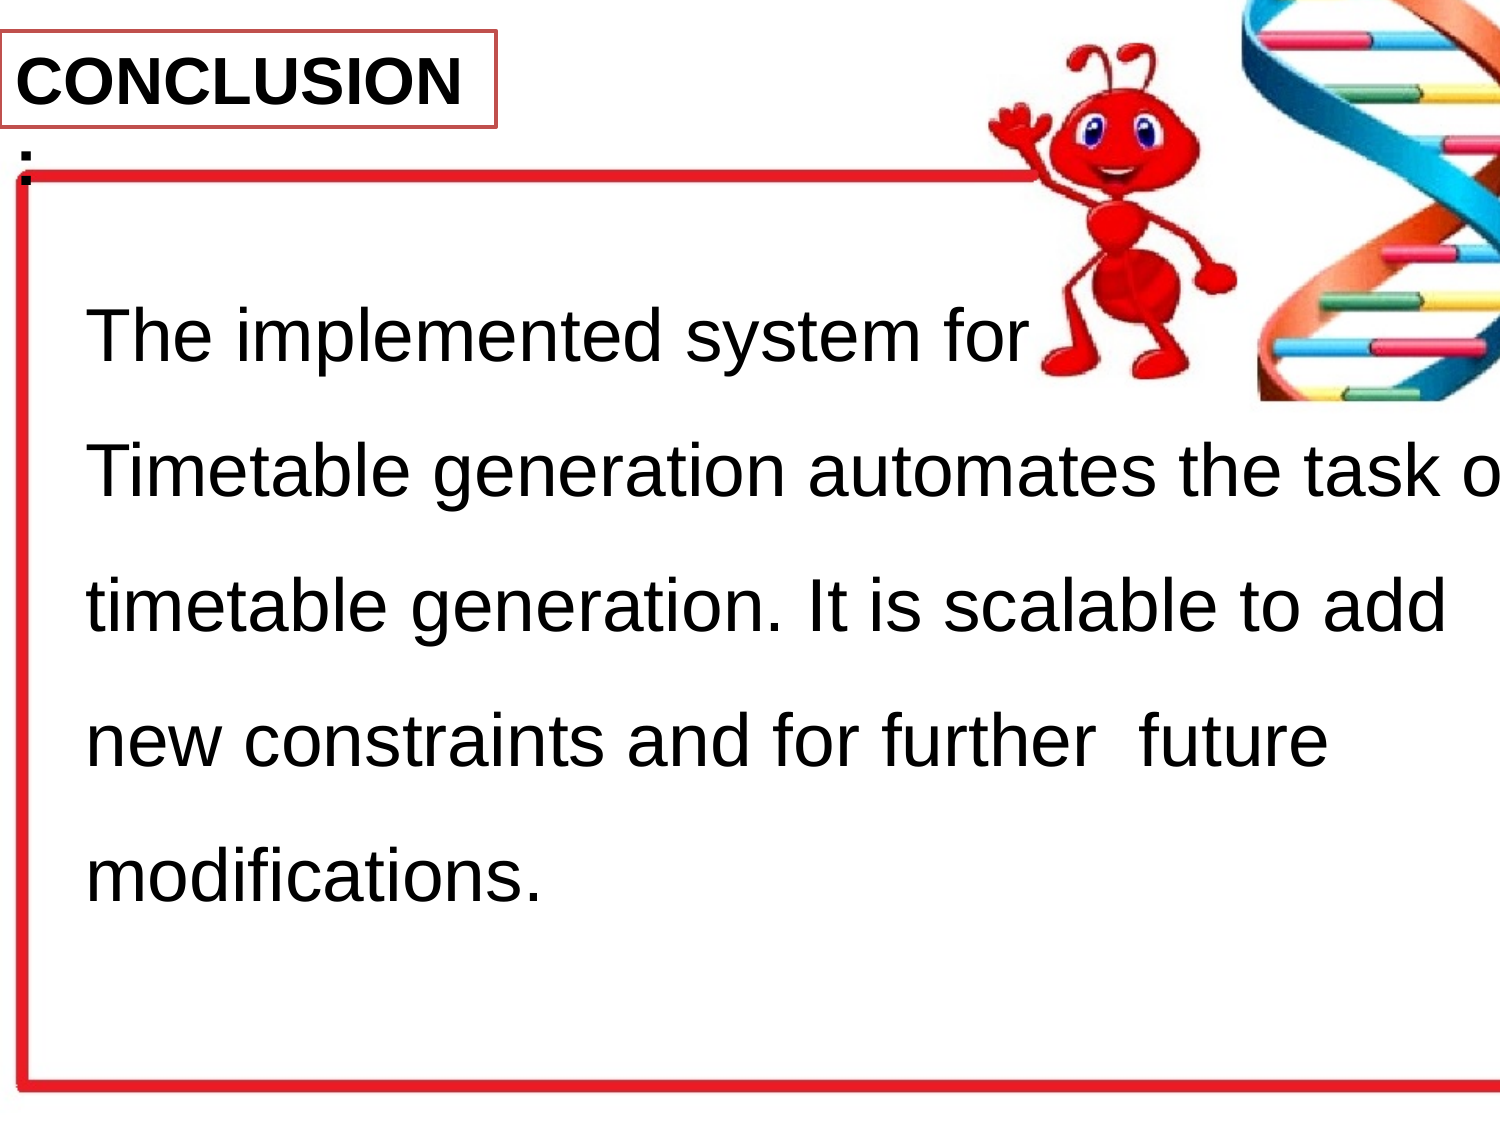

CONCLUSION:
The implemented system for
Timetable generation automates the task of timetable generation. It is scalable to add new constraints and for further future modifications.
#